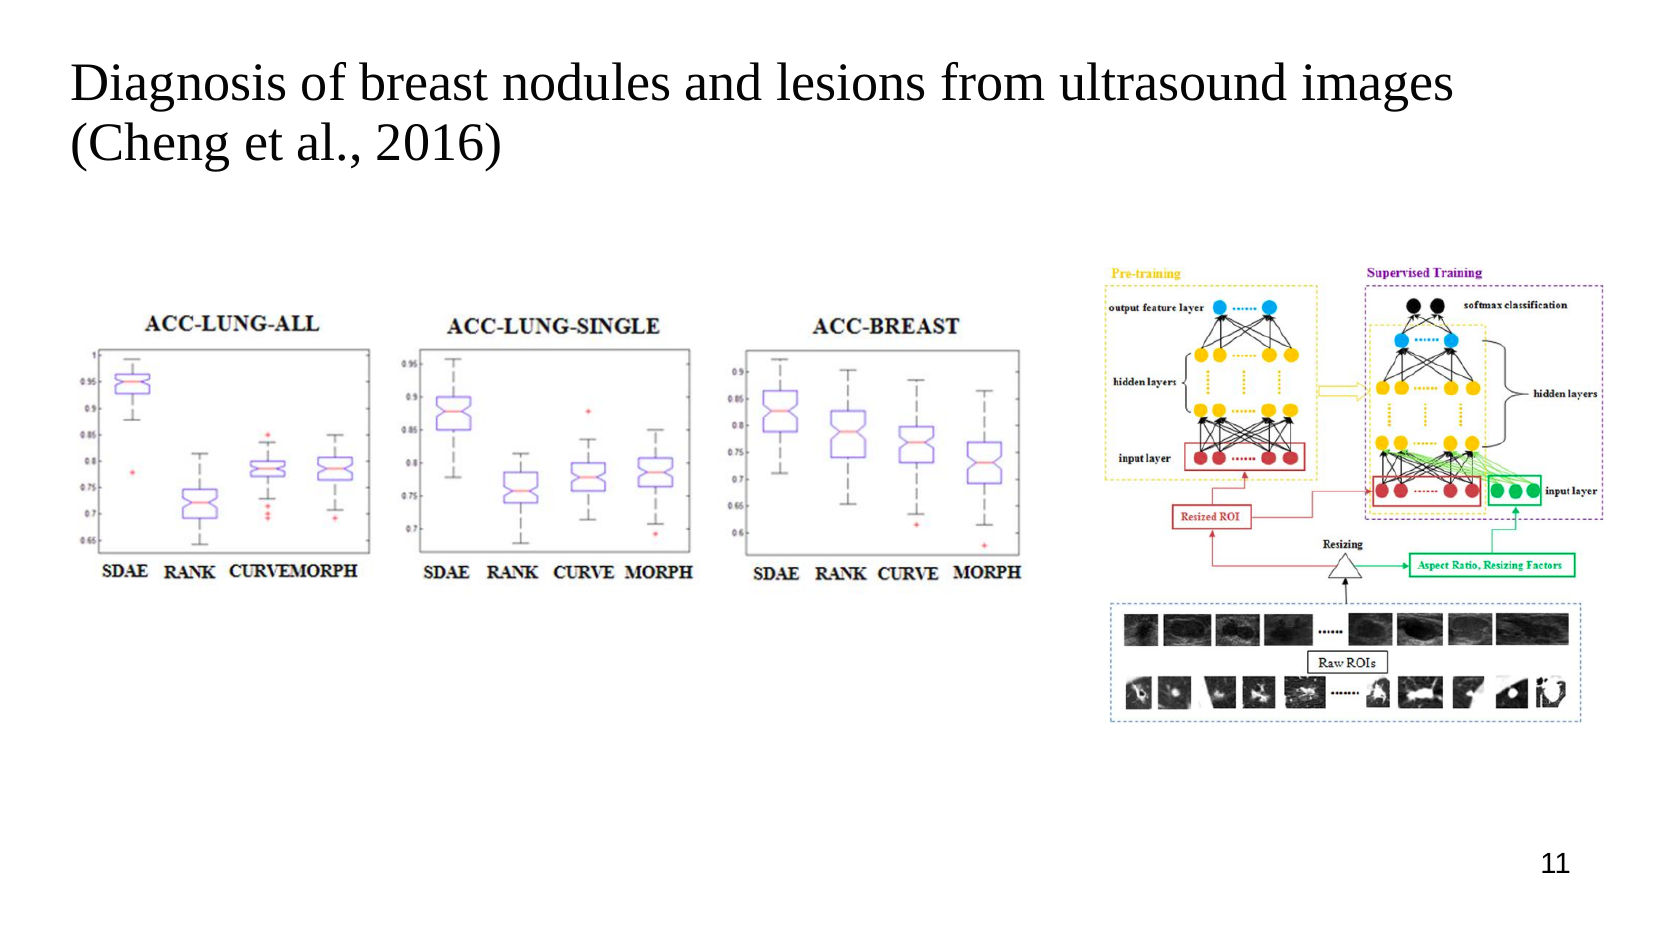

# Diagnosis of breast nodules and lesions from ultrasound images (Cheng et al., 2016)
11